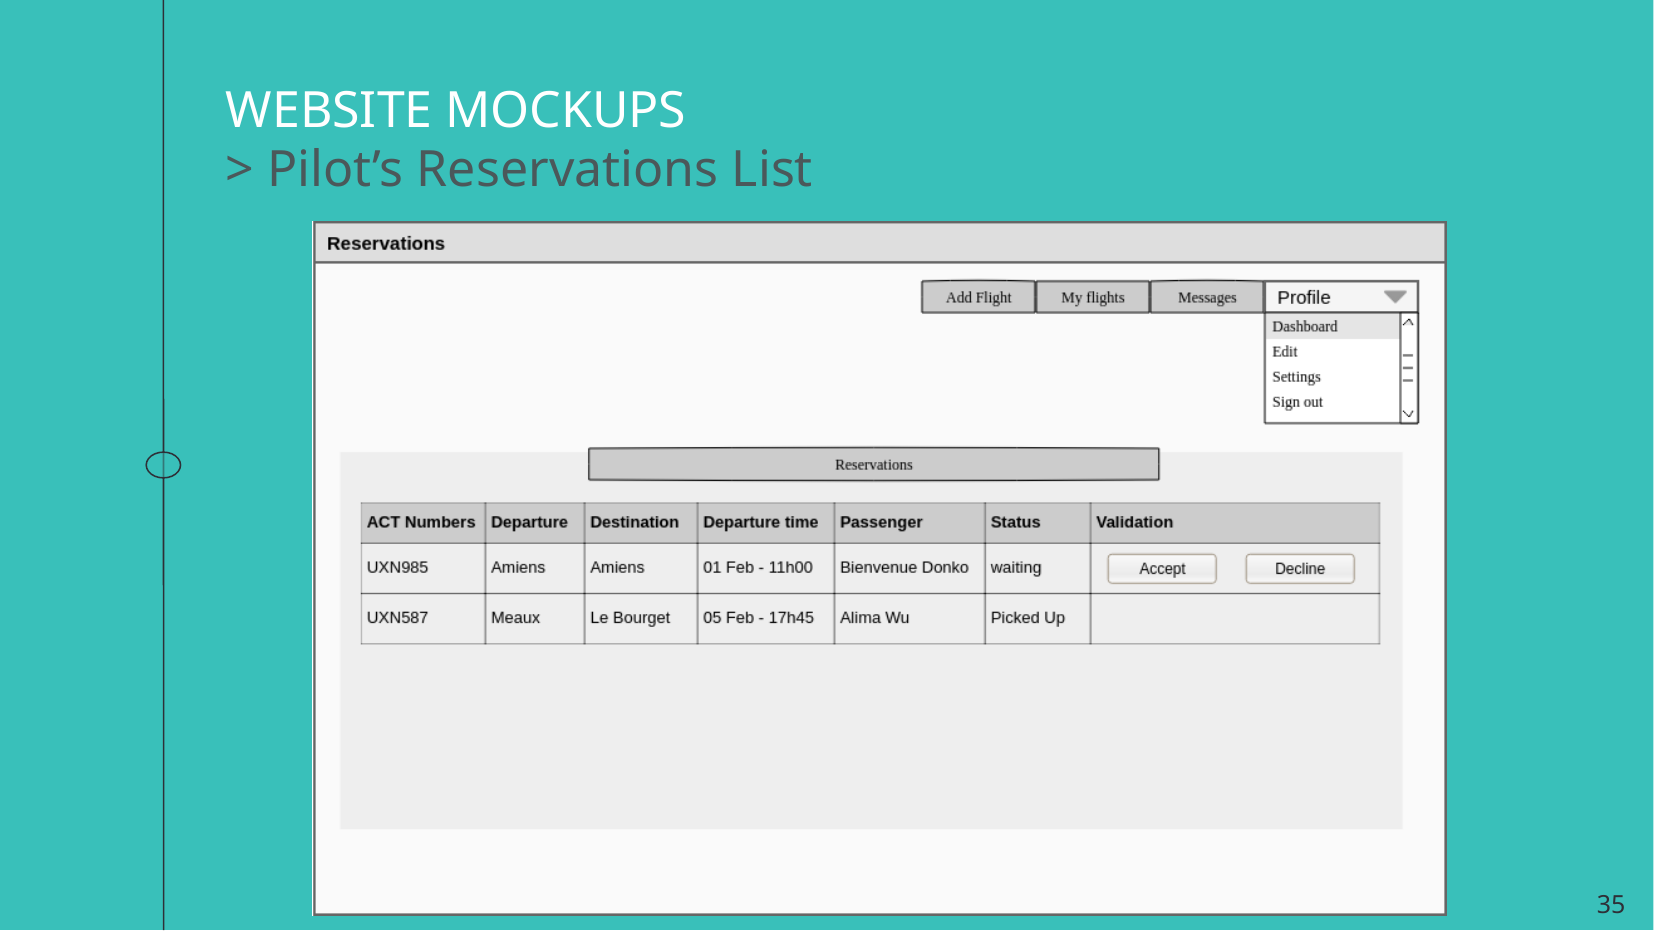

WEBSITE MOCKUPS
# > Pilot’s Reservations List